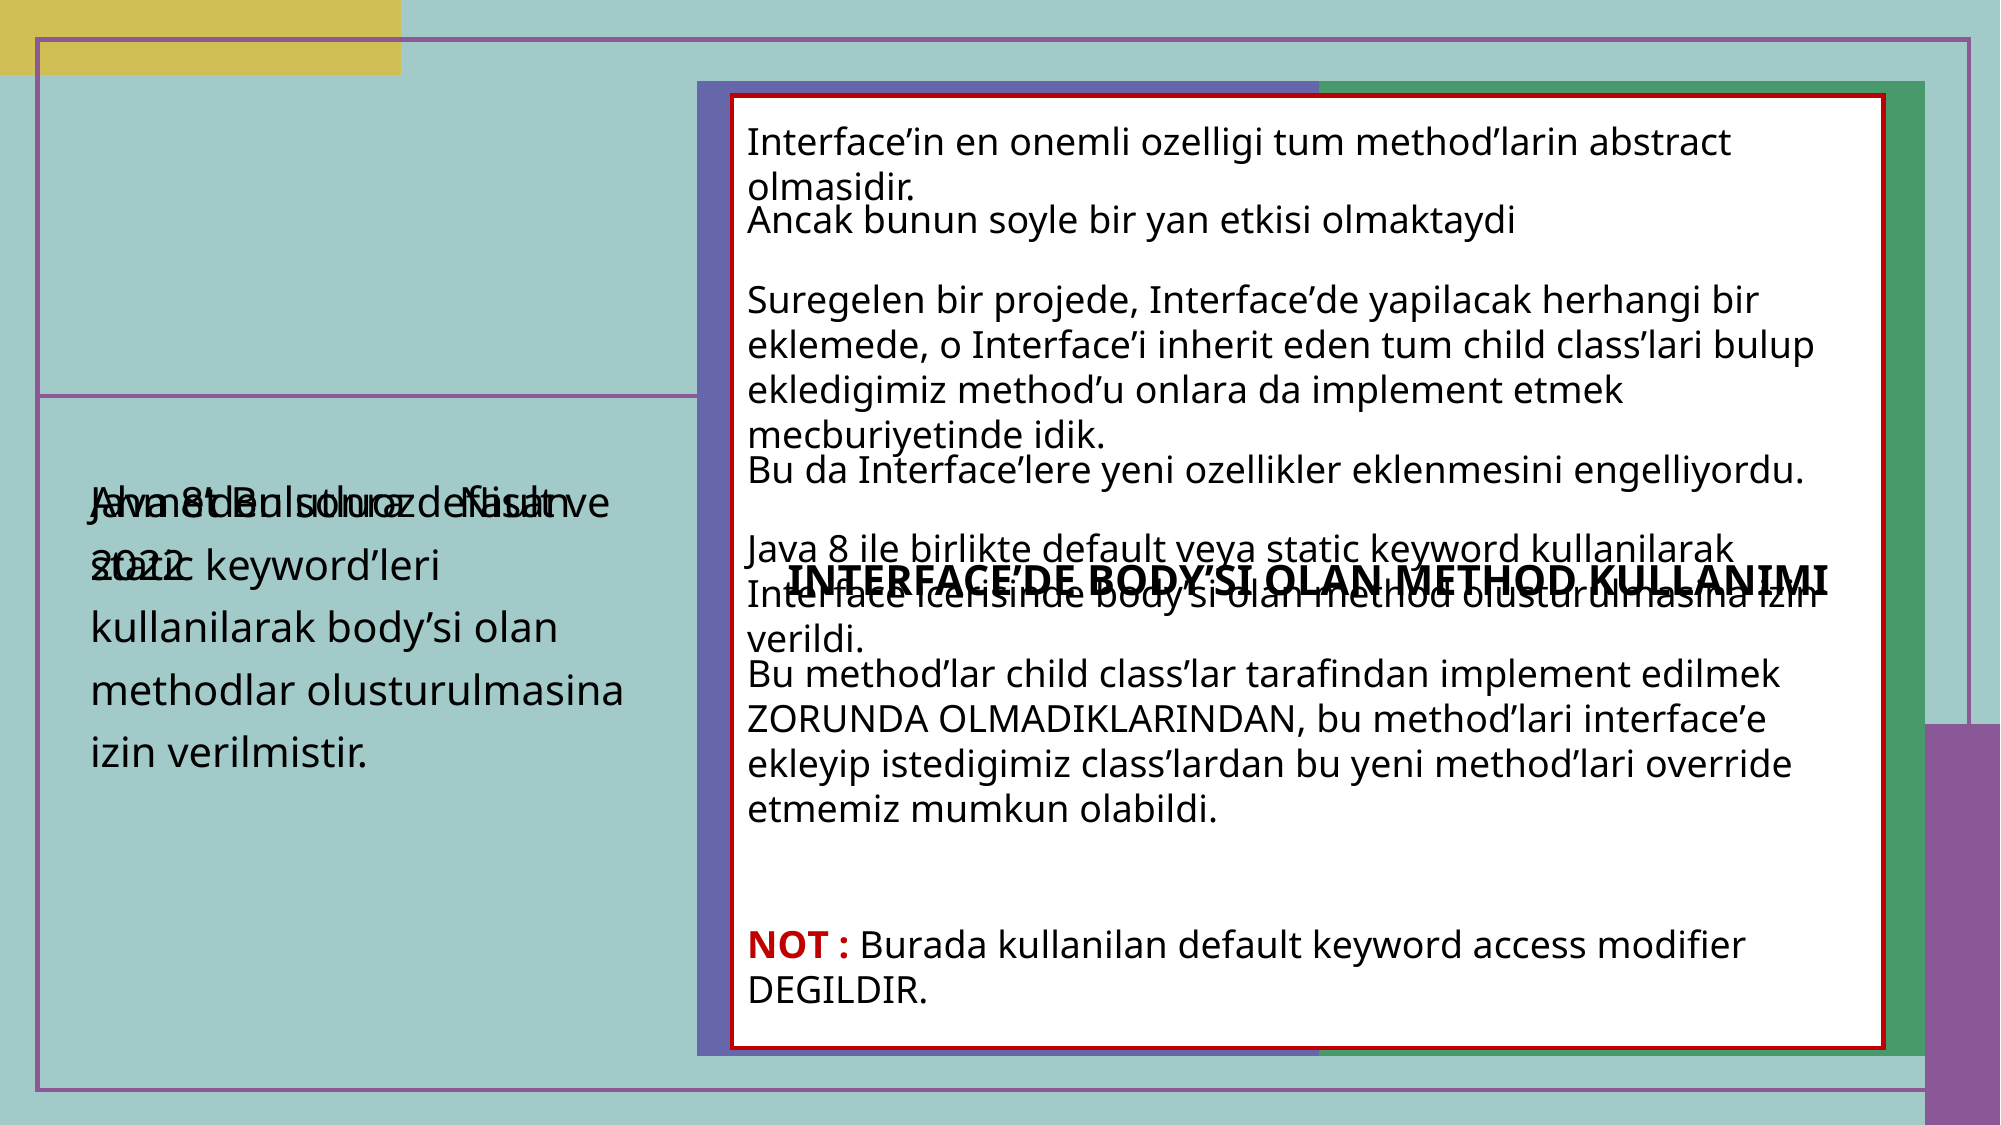

Interface’in en onemli ozelligi tum method’larin abstract olmasidir.
Interface’de body’si olan method kullanimi
Ancak bunun soyle bir yan etkisi olmaktaydi
Suregelen bir projede, Interface’de yapilacak herhangi bir eklemede, o Interface’i inherit eden tum child class’lari bulup ekledigimiz method’u onlara da implement etmek mecburiyetinde idik.
Bu da Interface’lere yeni ozellikler eklenmesini engelliyordu.
# Java 8’den sonra default ve static keyword’leri kullanilarak body’si olan methodlar olusturulmasina izin verilmistir.
Ahmet Bulutluoz Nisan 2022
Java 8 ile birlikte default veya static keyword kullanilarak Interface icerisinde body’si olan method olusturulmasina izin verildi.
Bu method’lar child class’lar tarafindan implement edilmek ZORUNDA OLMADIKLARINDAN, bu method’lari interface’e ekleyip istedigimiz class’lardan bu yeni method’lari override etmemiz mumkun olabildi.
NOT : Burada kullanilan default keyword access modifier DEGILDIR.